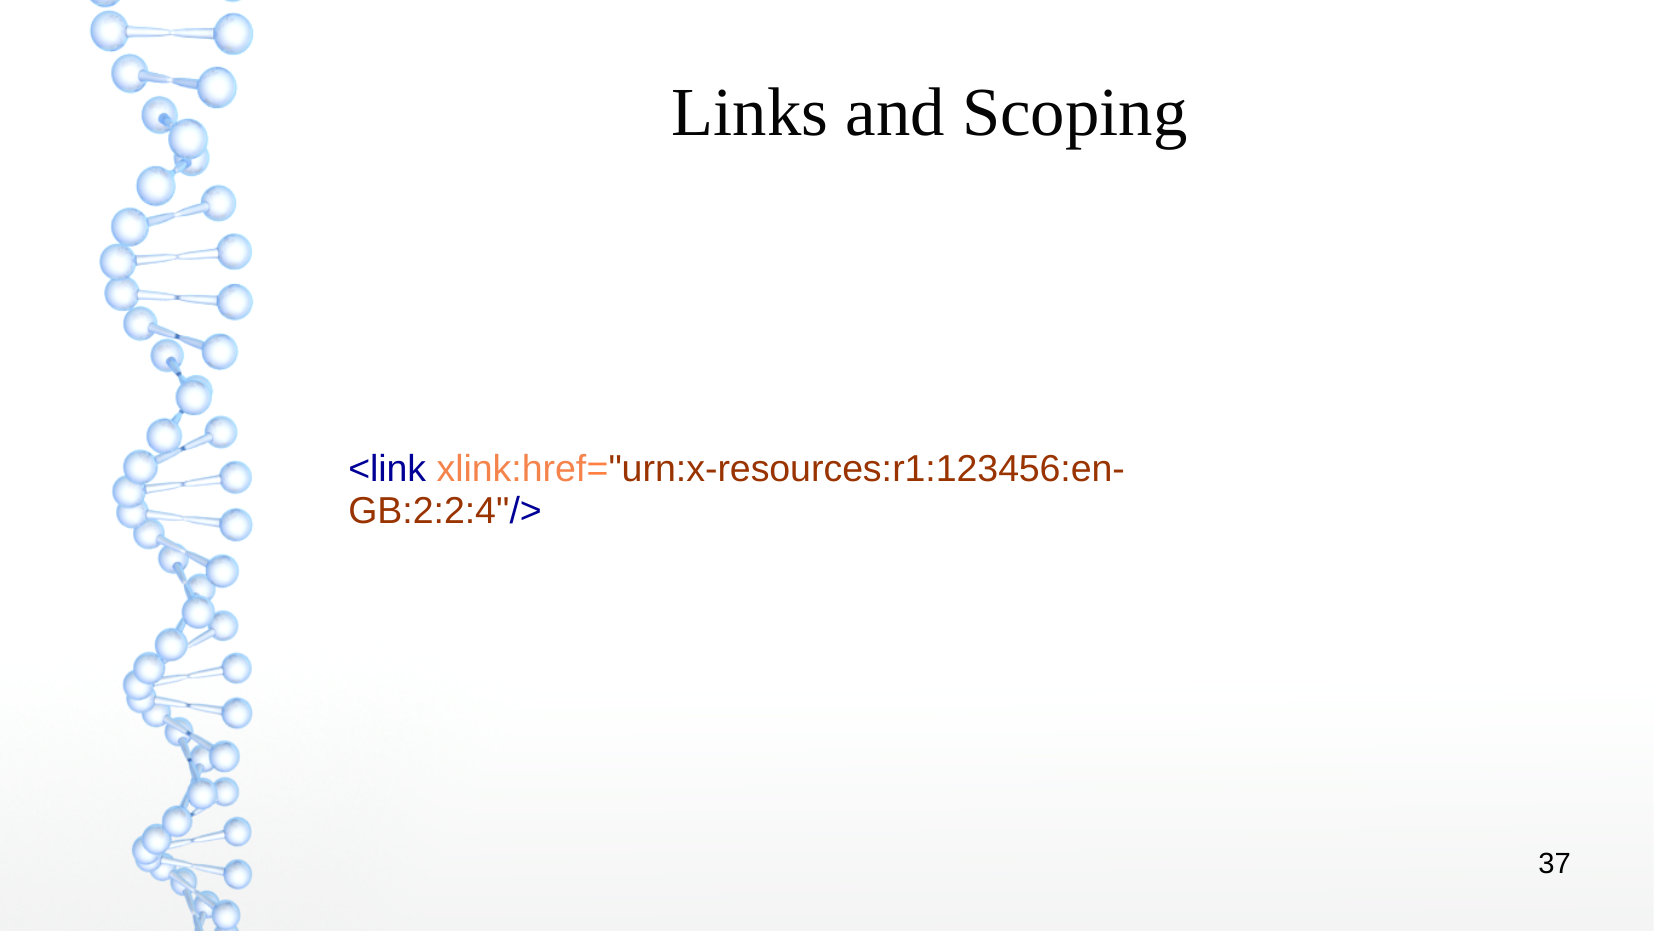

# Links and Scoping
<link xlink:href="urn:x-resources:r1:123456:en-GB:2:2:4"/>
37